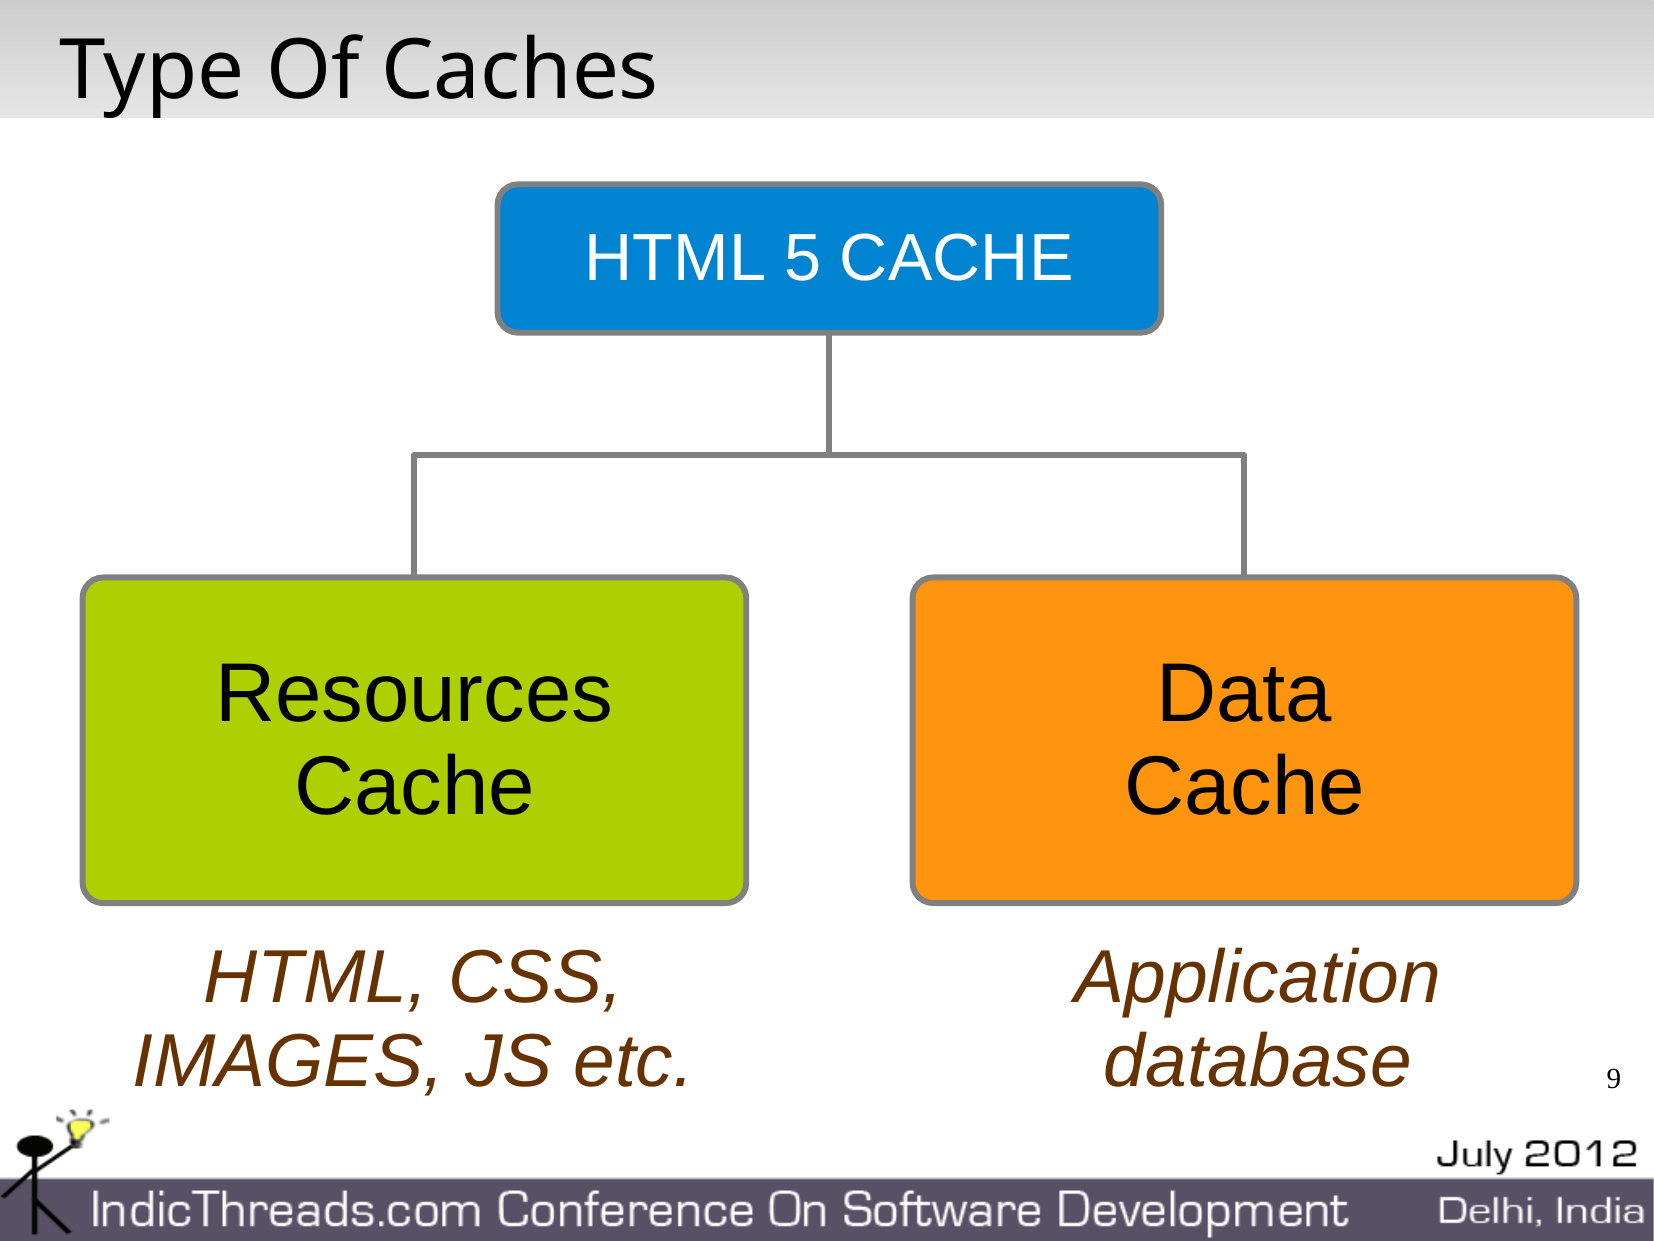

HTML 5 CACHE
Resources
Cache
Data
Cache
# Type Of Caches
HTML, CSS, IMAGES, JS etc.
Application database
9